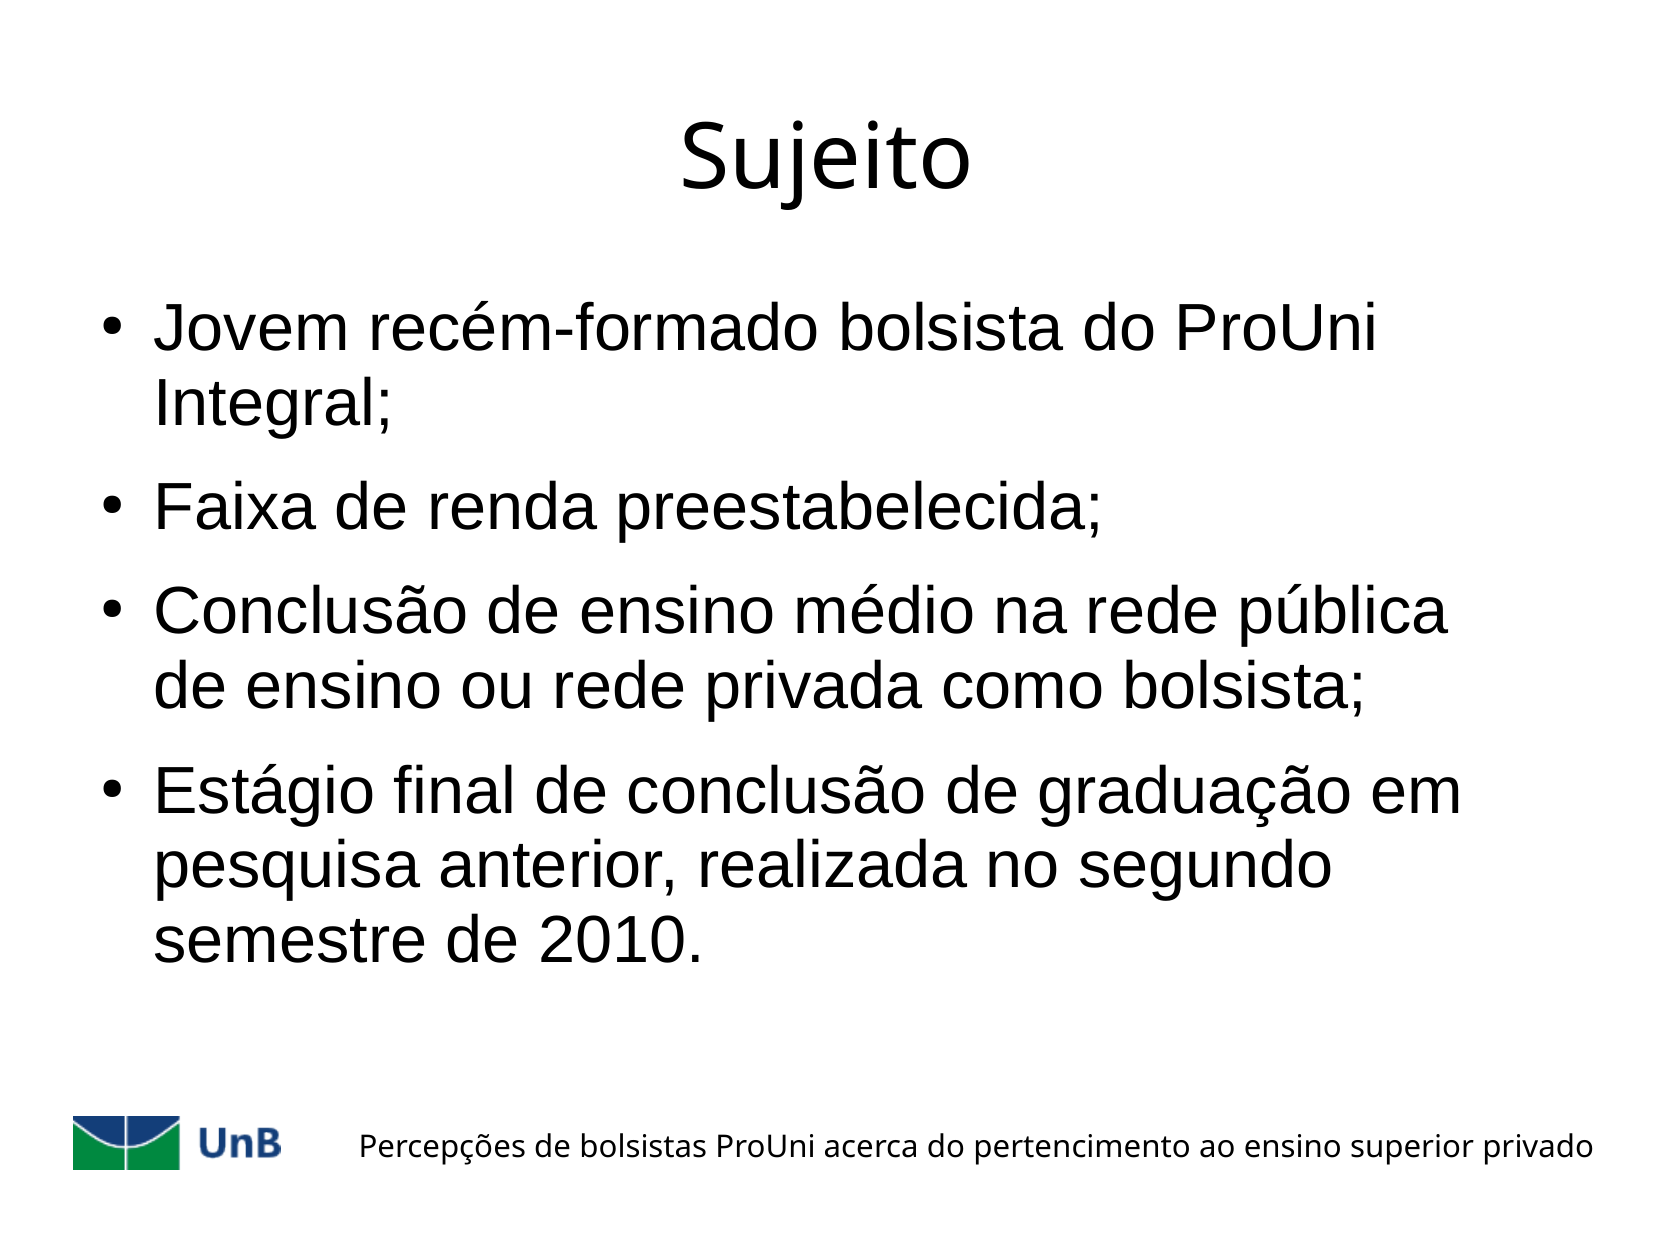

# Sujeito
Jovem recém-formado bolsista do ProUni Integral;
Faixa de renda preestabelecida;
Conclusão de ensino médio na rede pública de ensino ou rede privada como bolsista;
Estágio final de conclusão de graduação em pesquisa anterior, realizada no segundo semestre de 2010.
Percepções de bolsistas ProUni acerca do pertencimento ao ensino superior privado